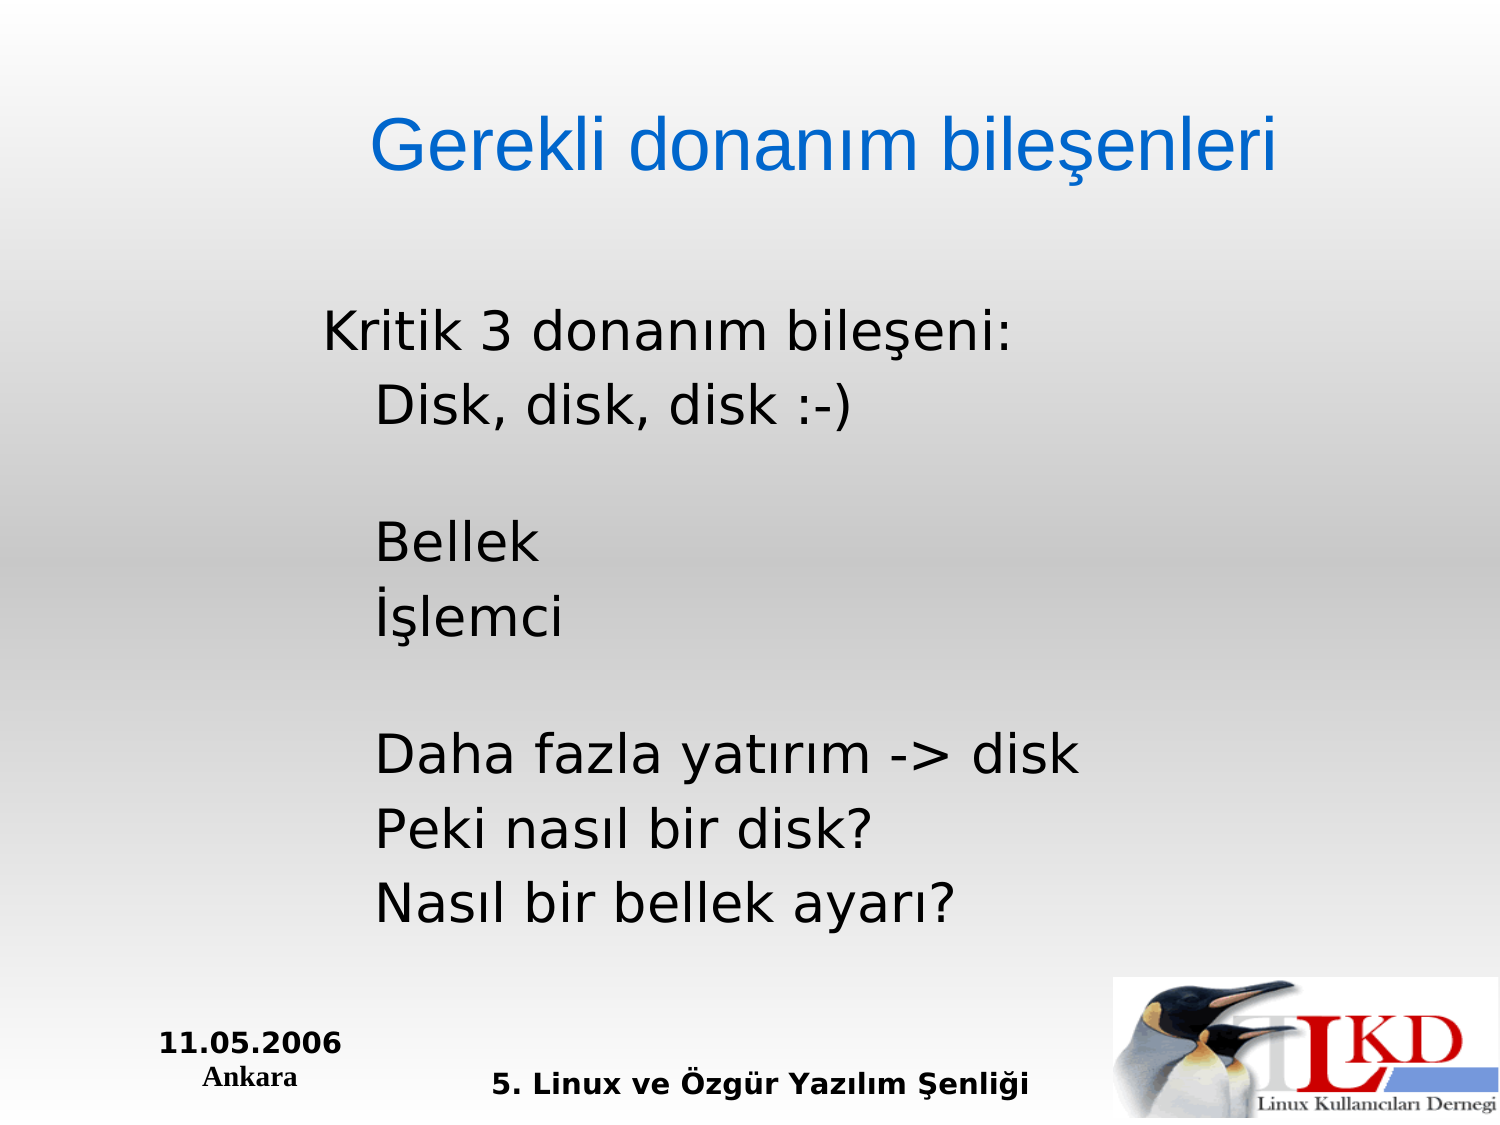

# Gerekli donanım bileşenleri
Kritik 3 donanım bileşeni:
Disk, disk, disk :-)
Bellek
İşlemci
Daha fazla yatırım -> disk
Peki nasıl bir disk?
Nasıl bir bellek ayarı?